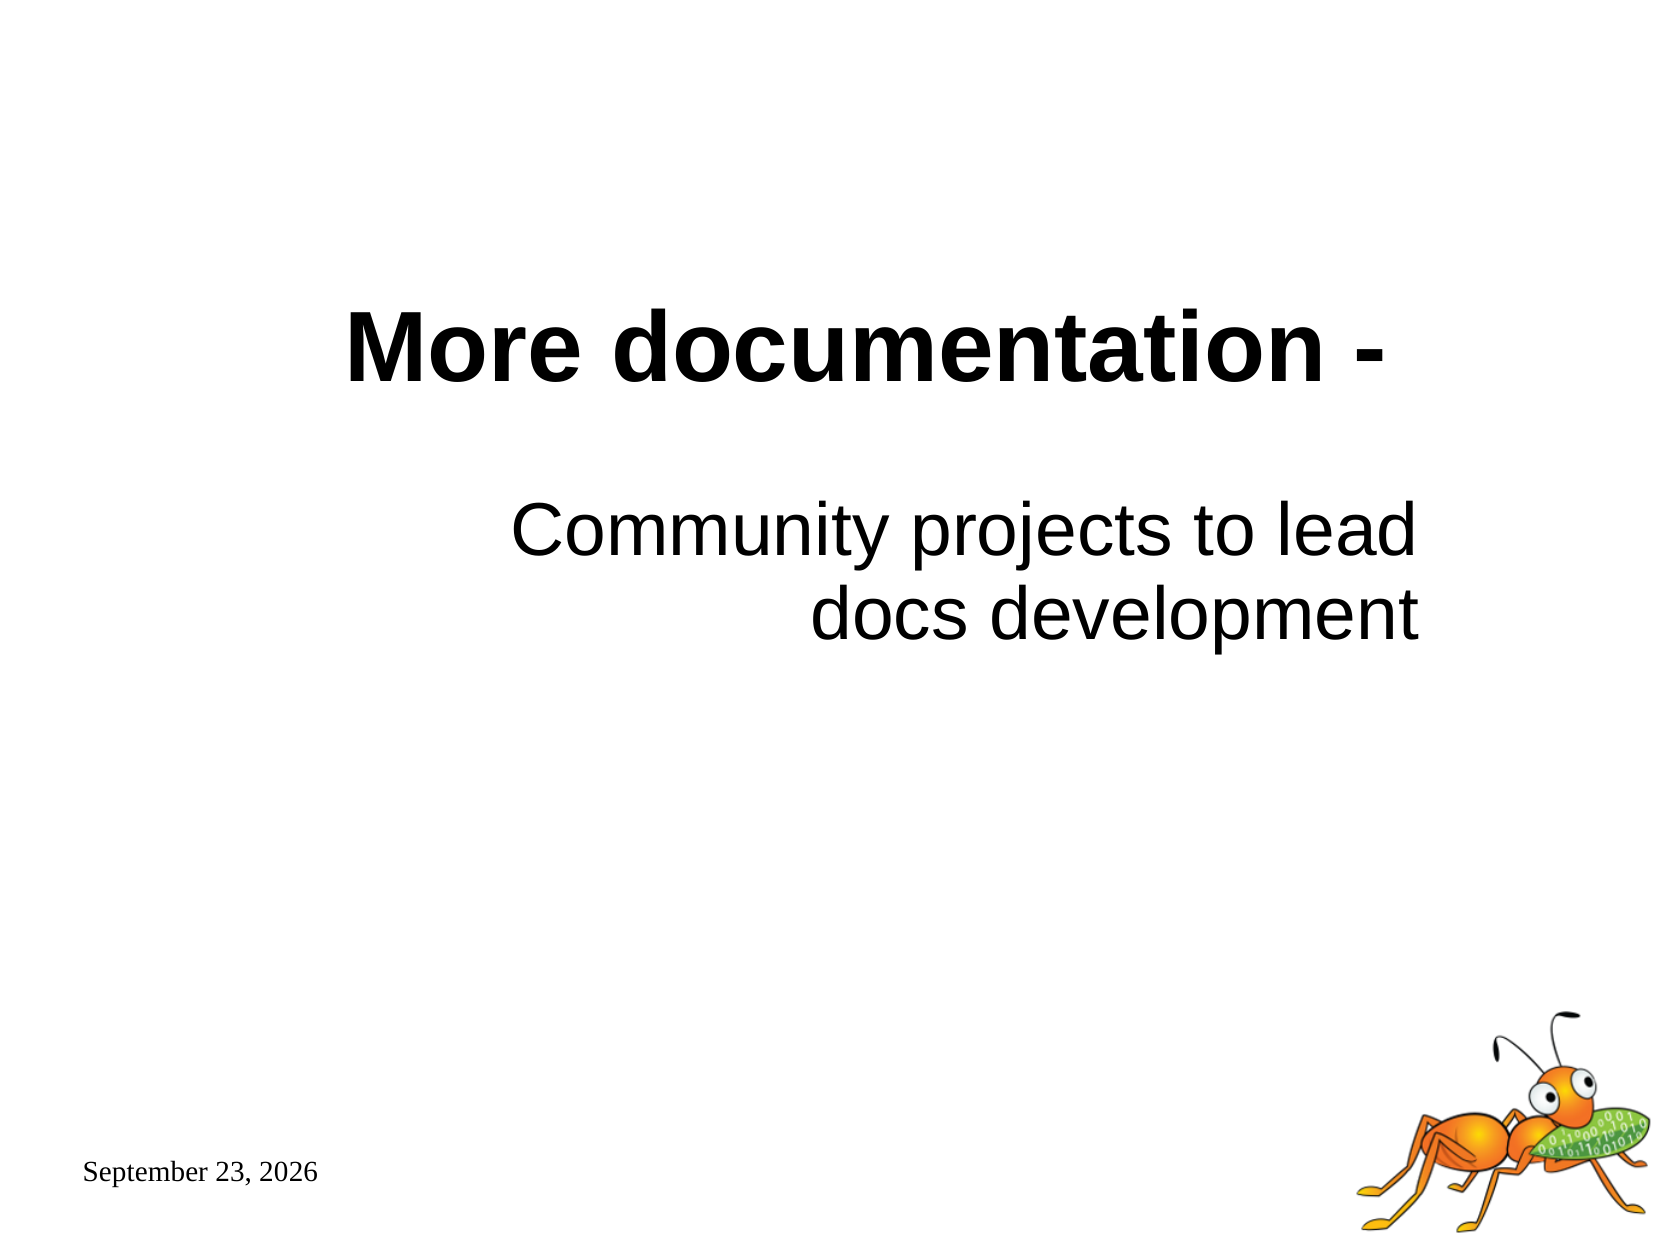

More documentation -
Community projects to lead docs development